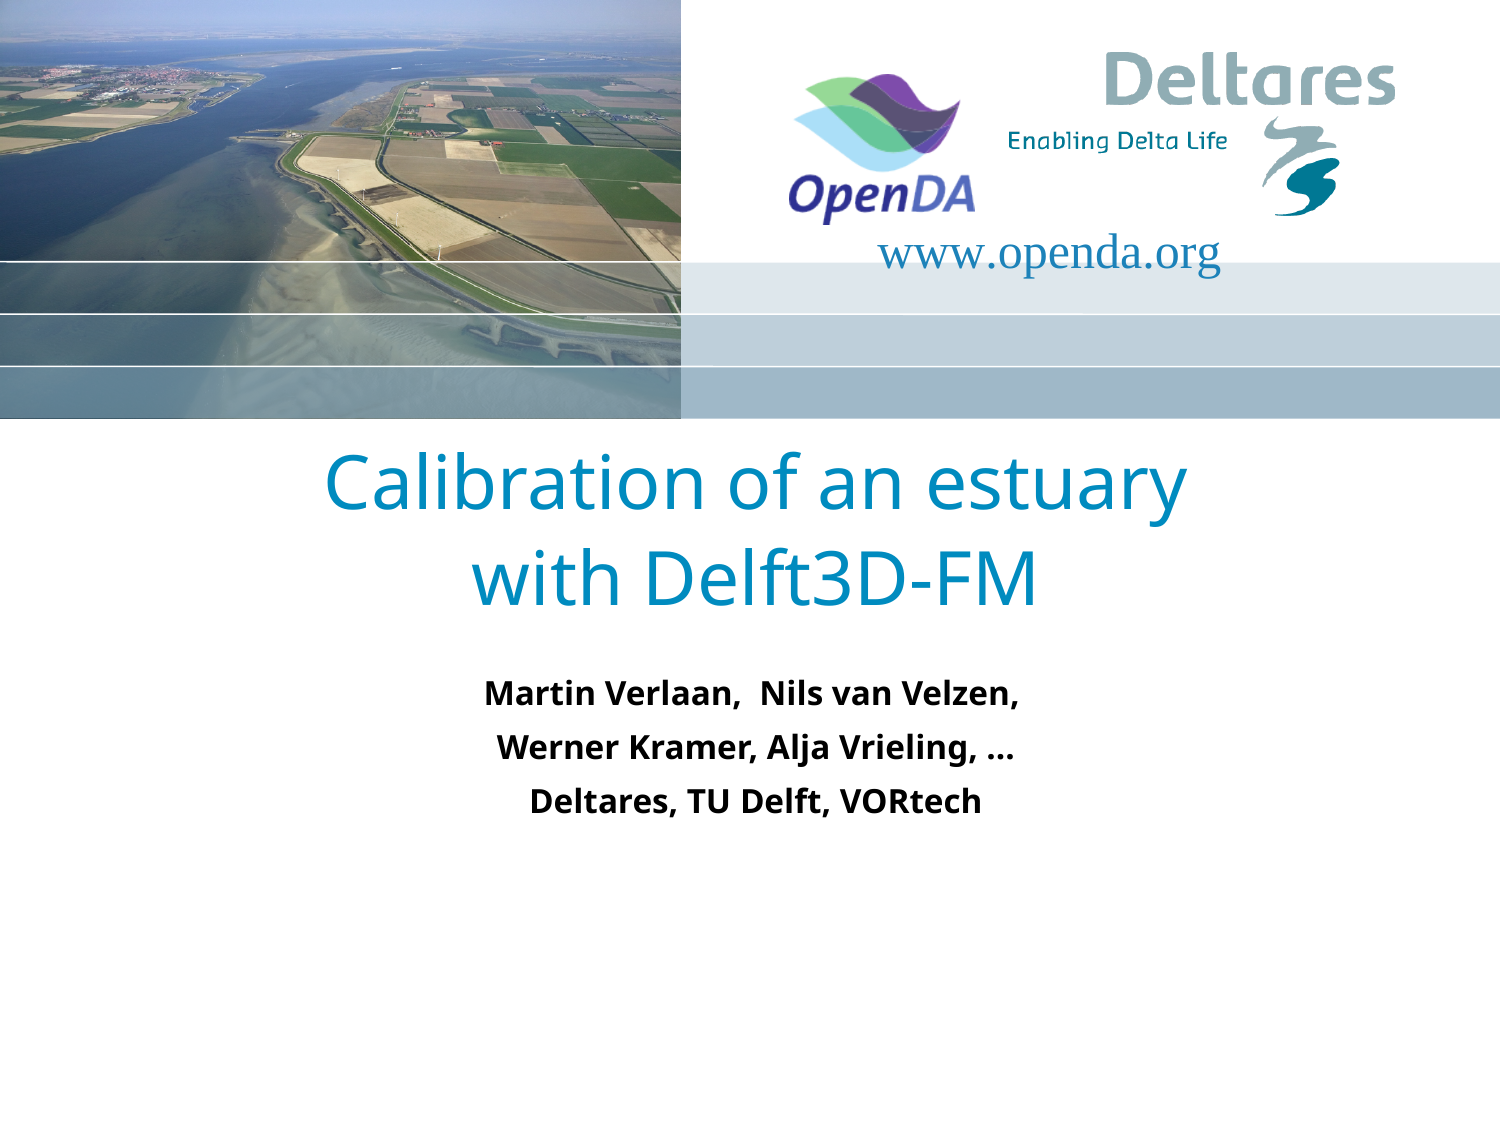

# Calibration of an estuary with Delft3D-FM
Martin Verlaan, Nils van Velzen,
Werner Kramer, Alja Vrieling, ...
Deltares, TU Delft, VORtech